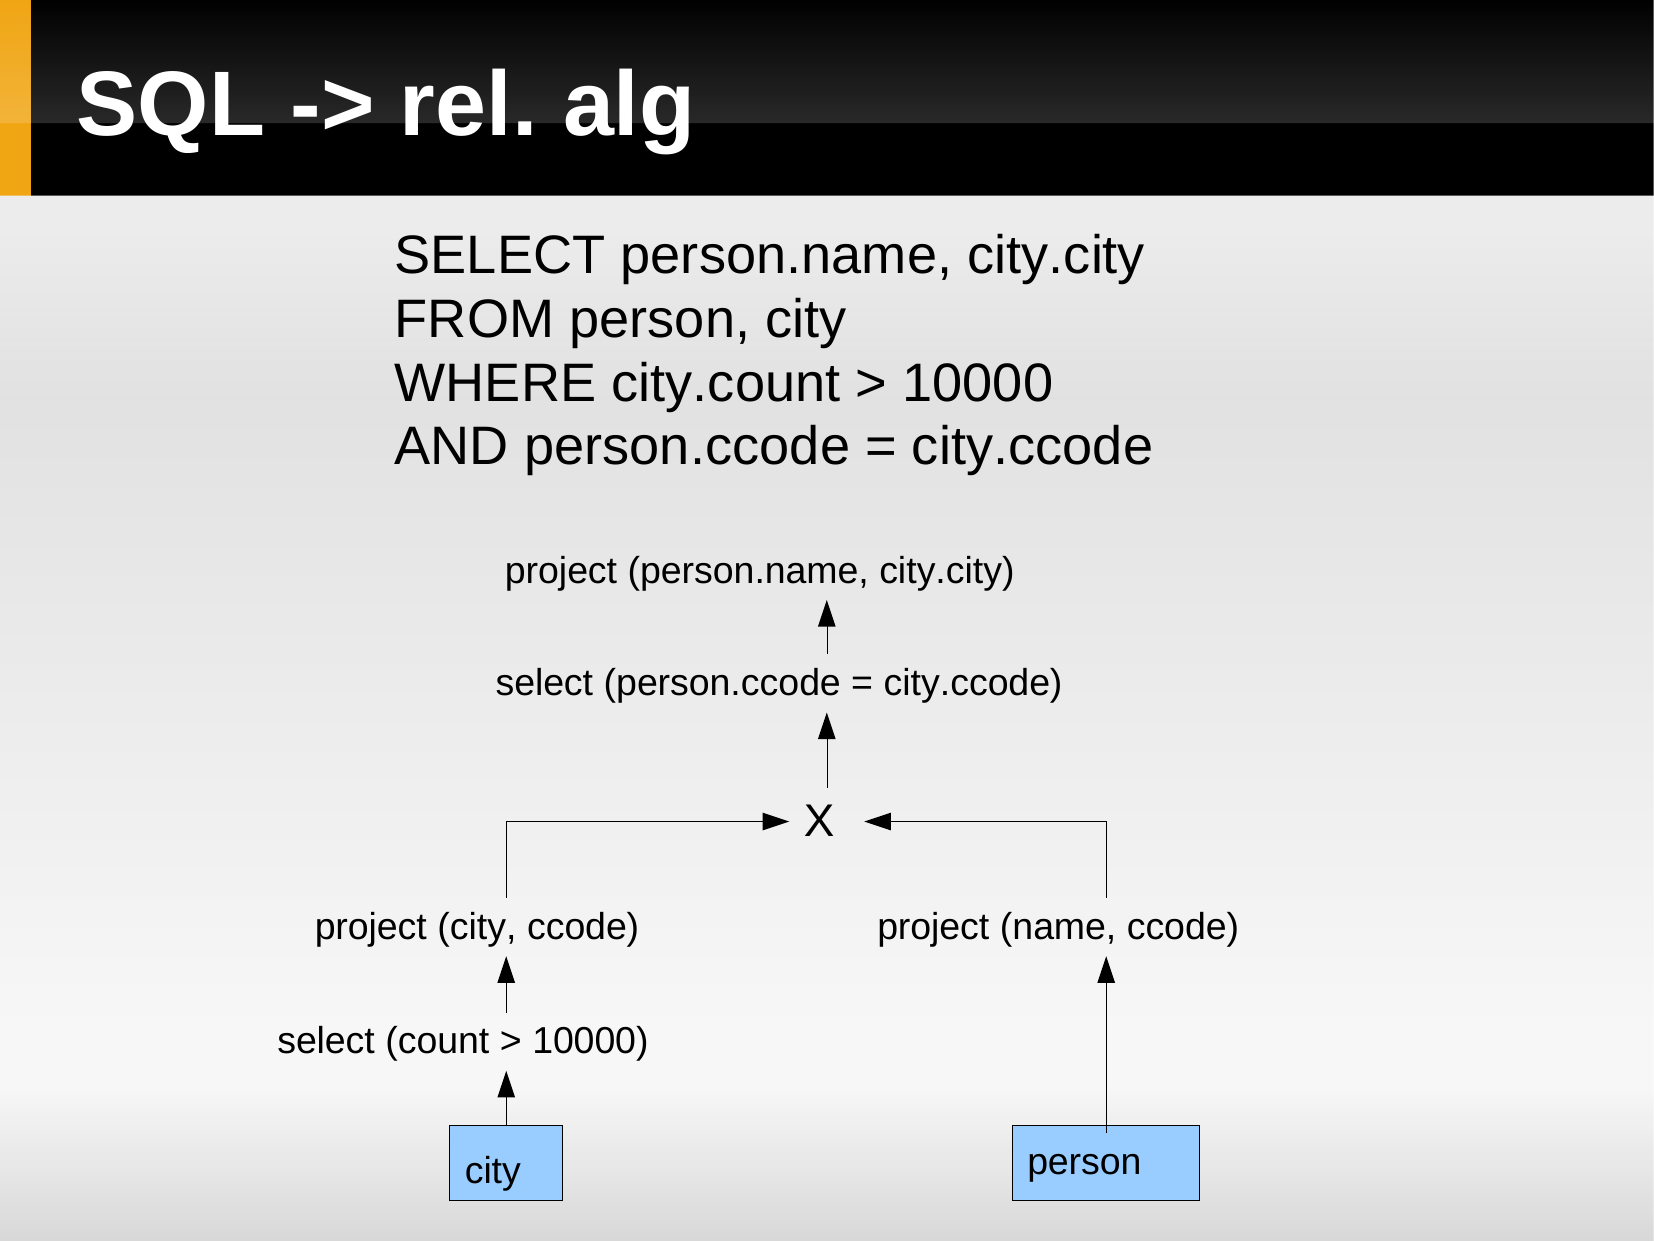

# SQL -> rel. alg
SELECT person.name, city.city
FROM person, city
WHERE city.count > 10000
AND person.ccode = city.ccode
project (person.name, city.city)
select (person.ccode = city.ccode)
X
project (city, ccode)
project (name, ccode)
select (count > 10000)
person
city